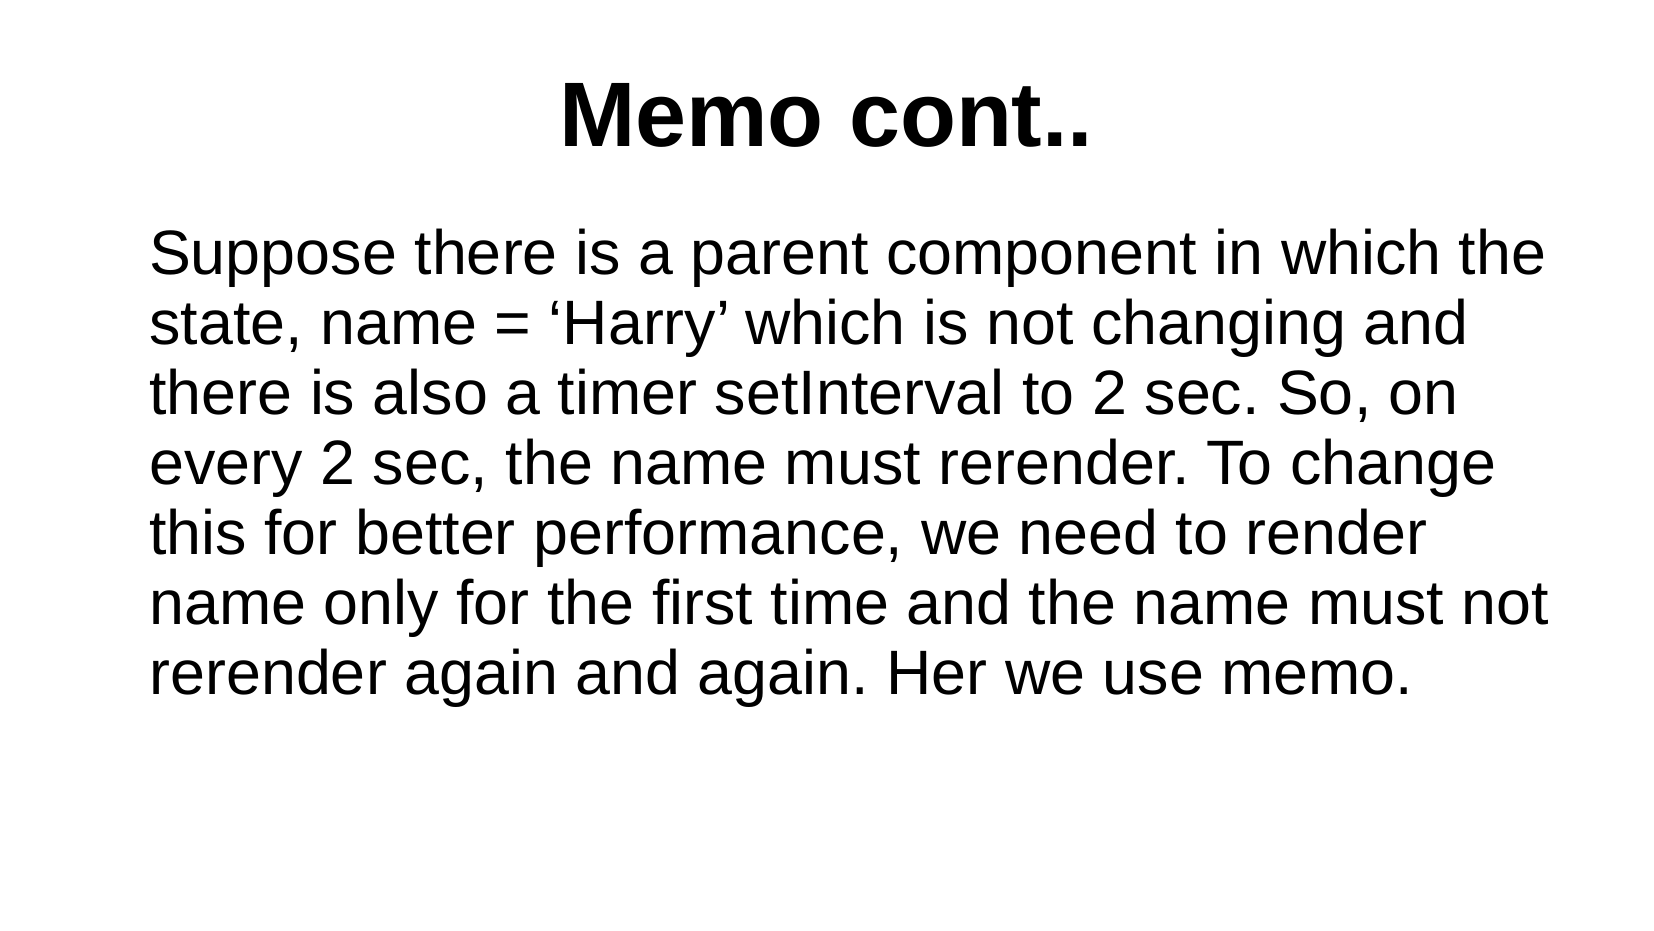

# Memo cont..
Suppose there is a parent component in which the state, name = ‘Harry’ which is not changing and there is also a timer setInterval to 2 sec. So, on every 2 sec, the name must rerender. To change this for better performance, we need to render name only for the first time and the name must not rerender again and again. Her we use memo.